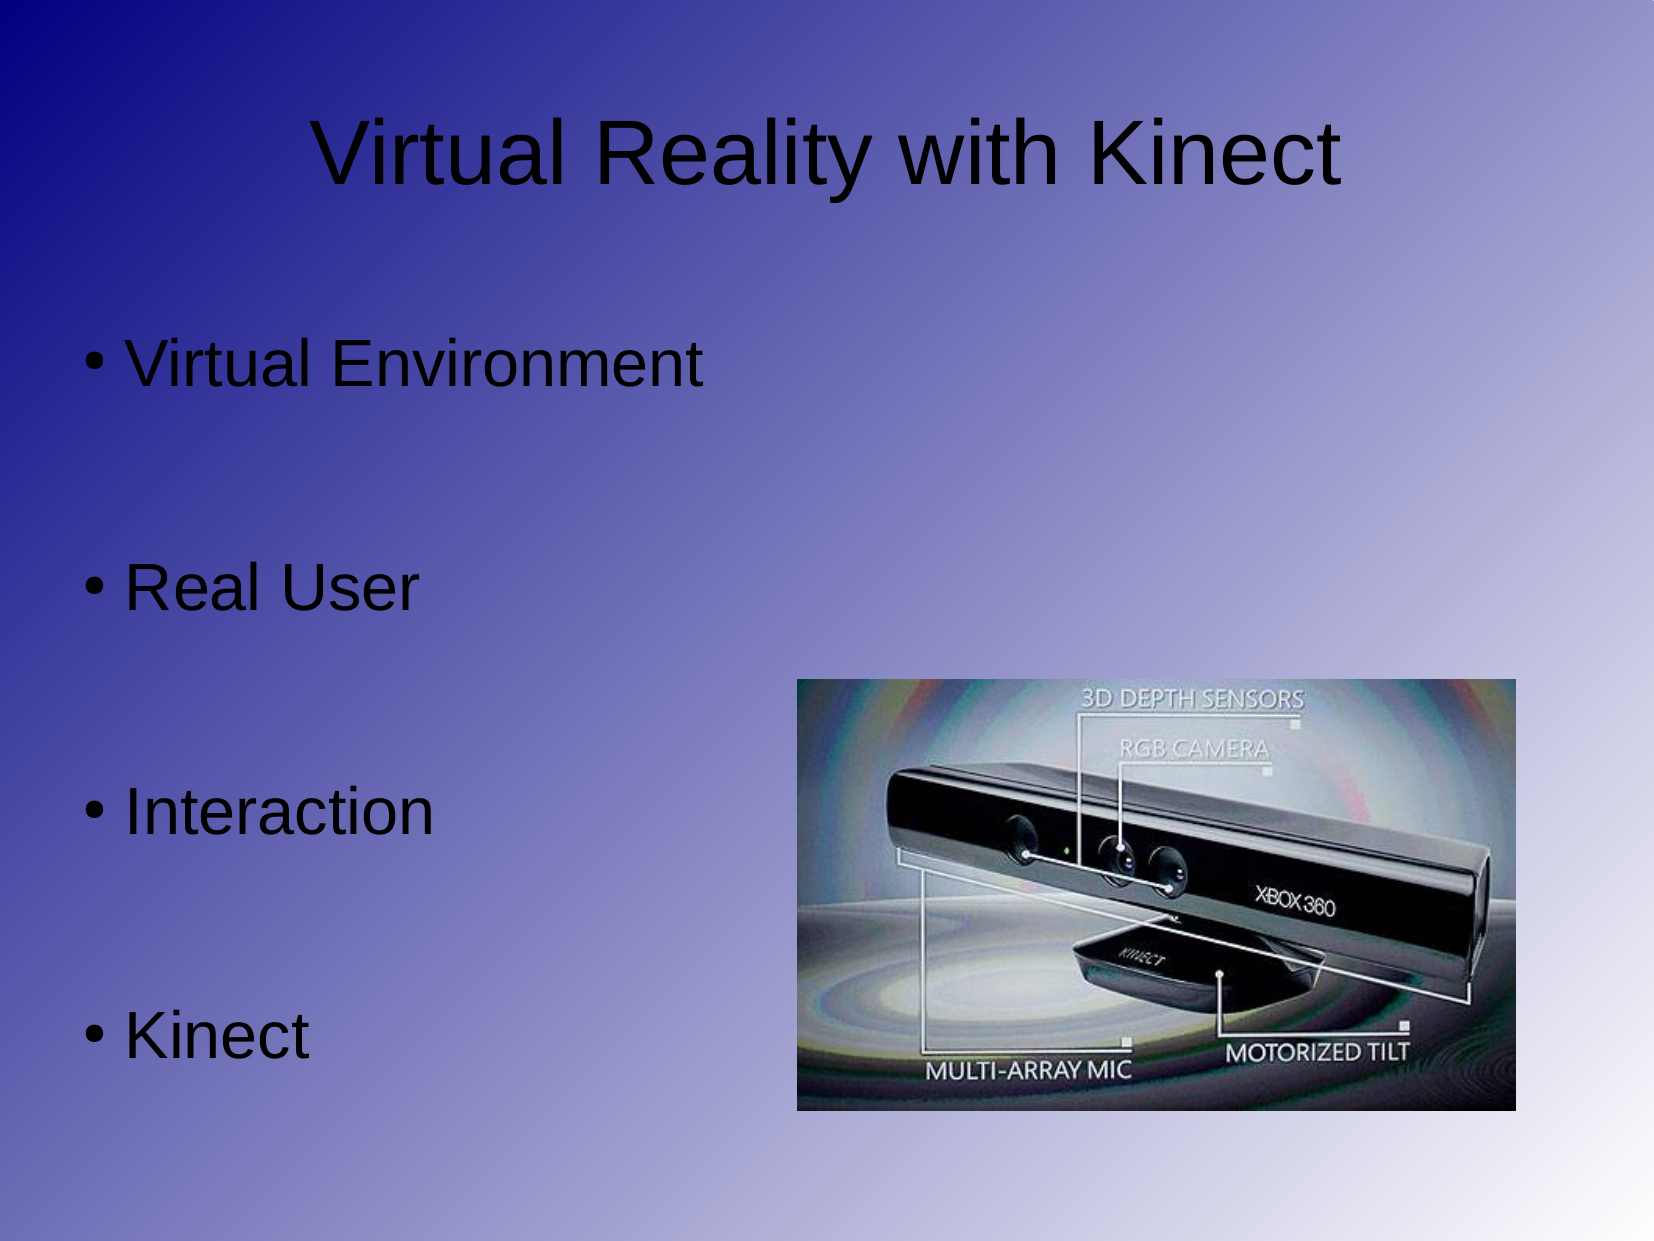

# Virtual Reality with Kinect
 Virtual Environment
 Real User
 Interaction
 Kinect